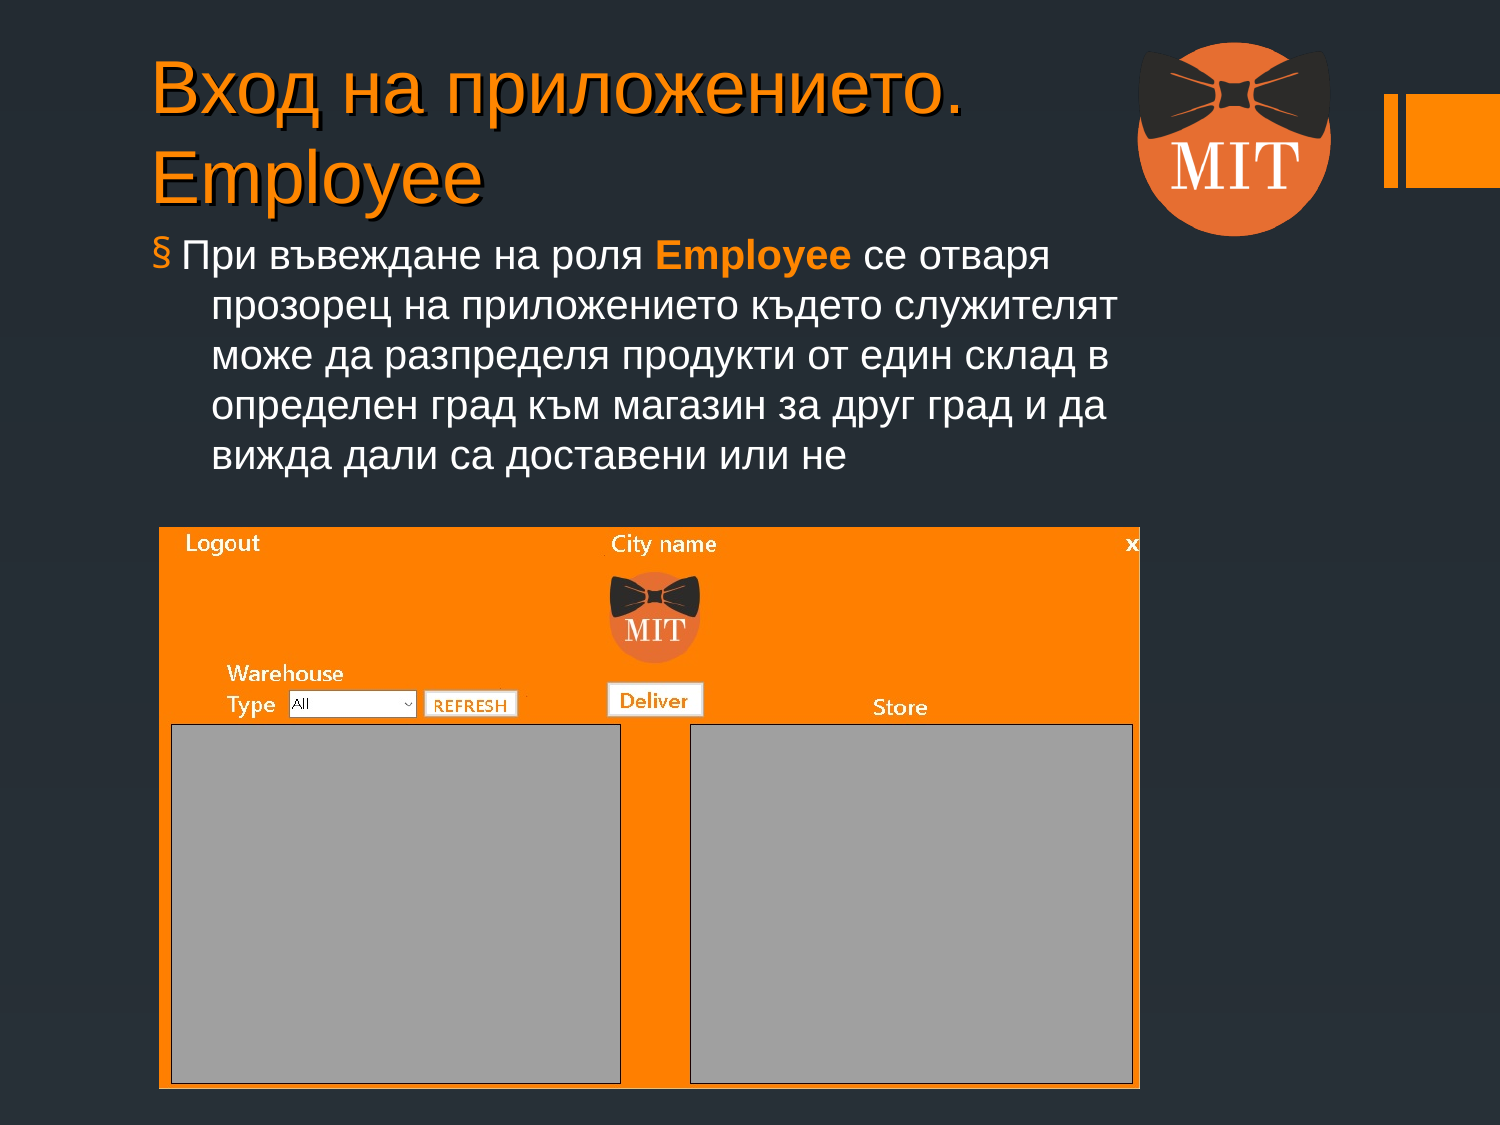

# Вход на приложението. Employee
При въвеждане на роля Employee се отваря прозорец на приложението където служителят може да разпределя продукти от един склад в определен град към магазин за друг град и да вижда дали са доставени или не